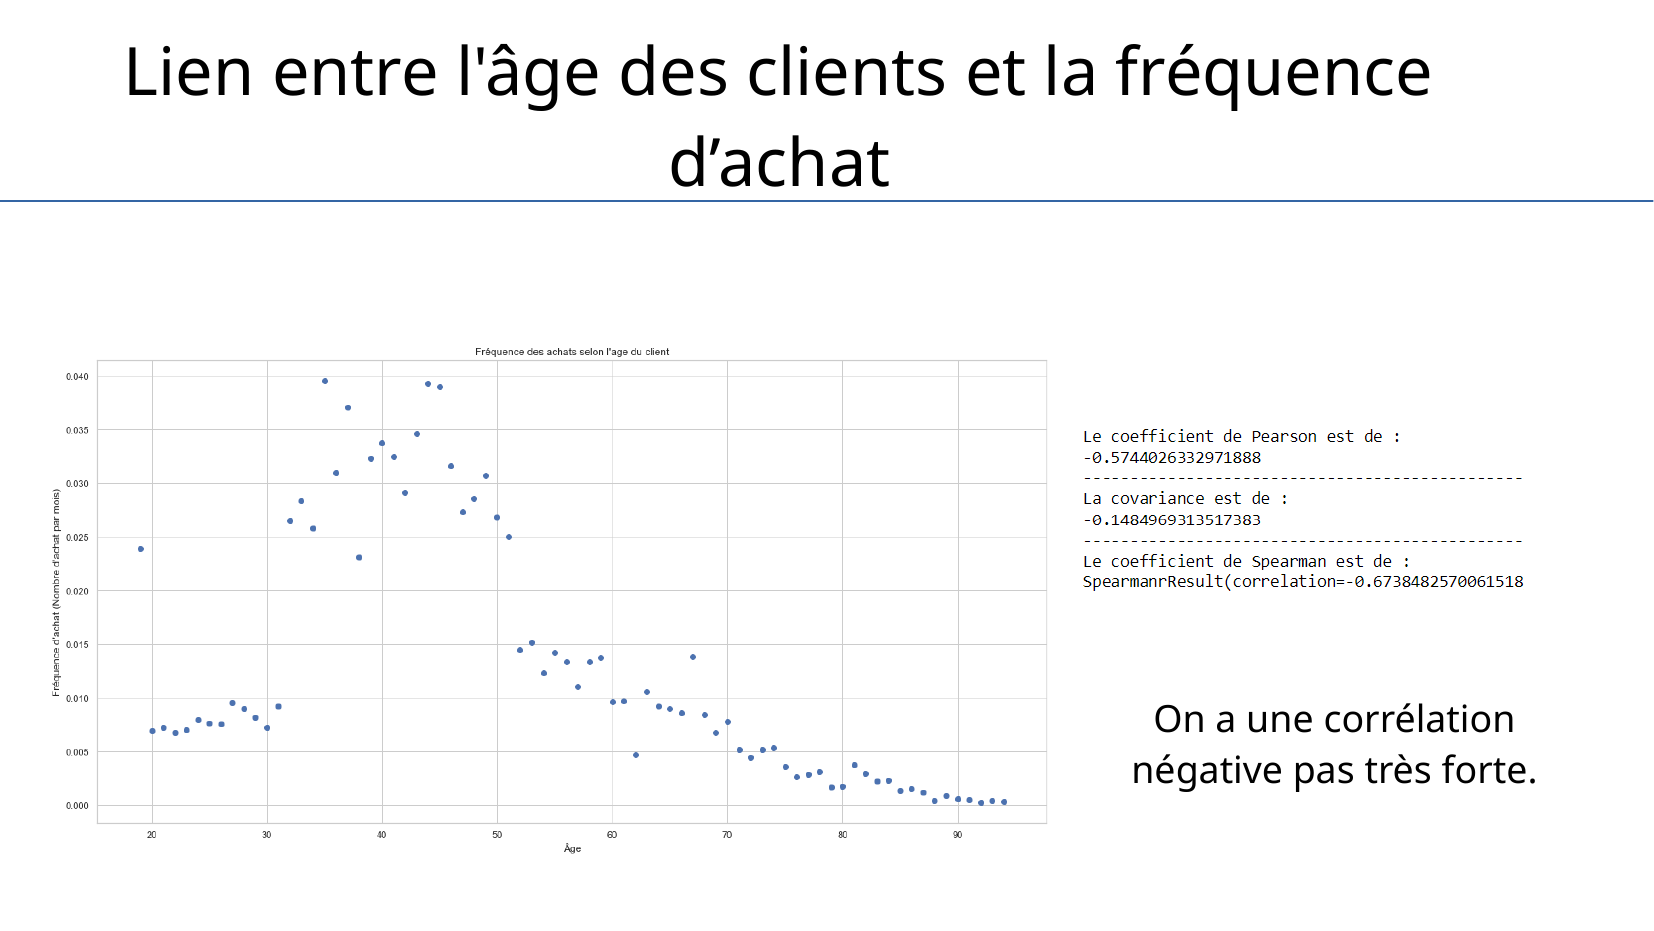

# Lien entre l'âge des clients et la fréquence d’achat
On a une corrélation négative pas très forte.